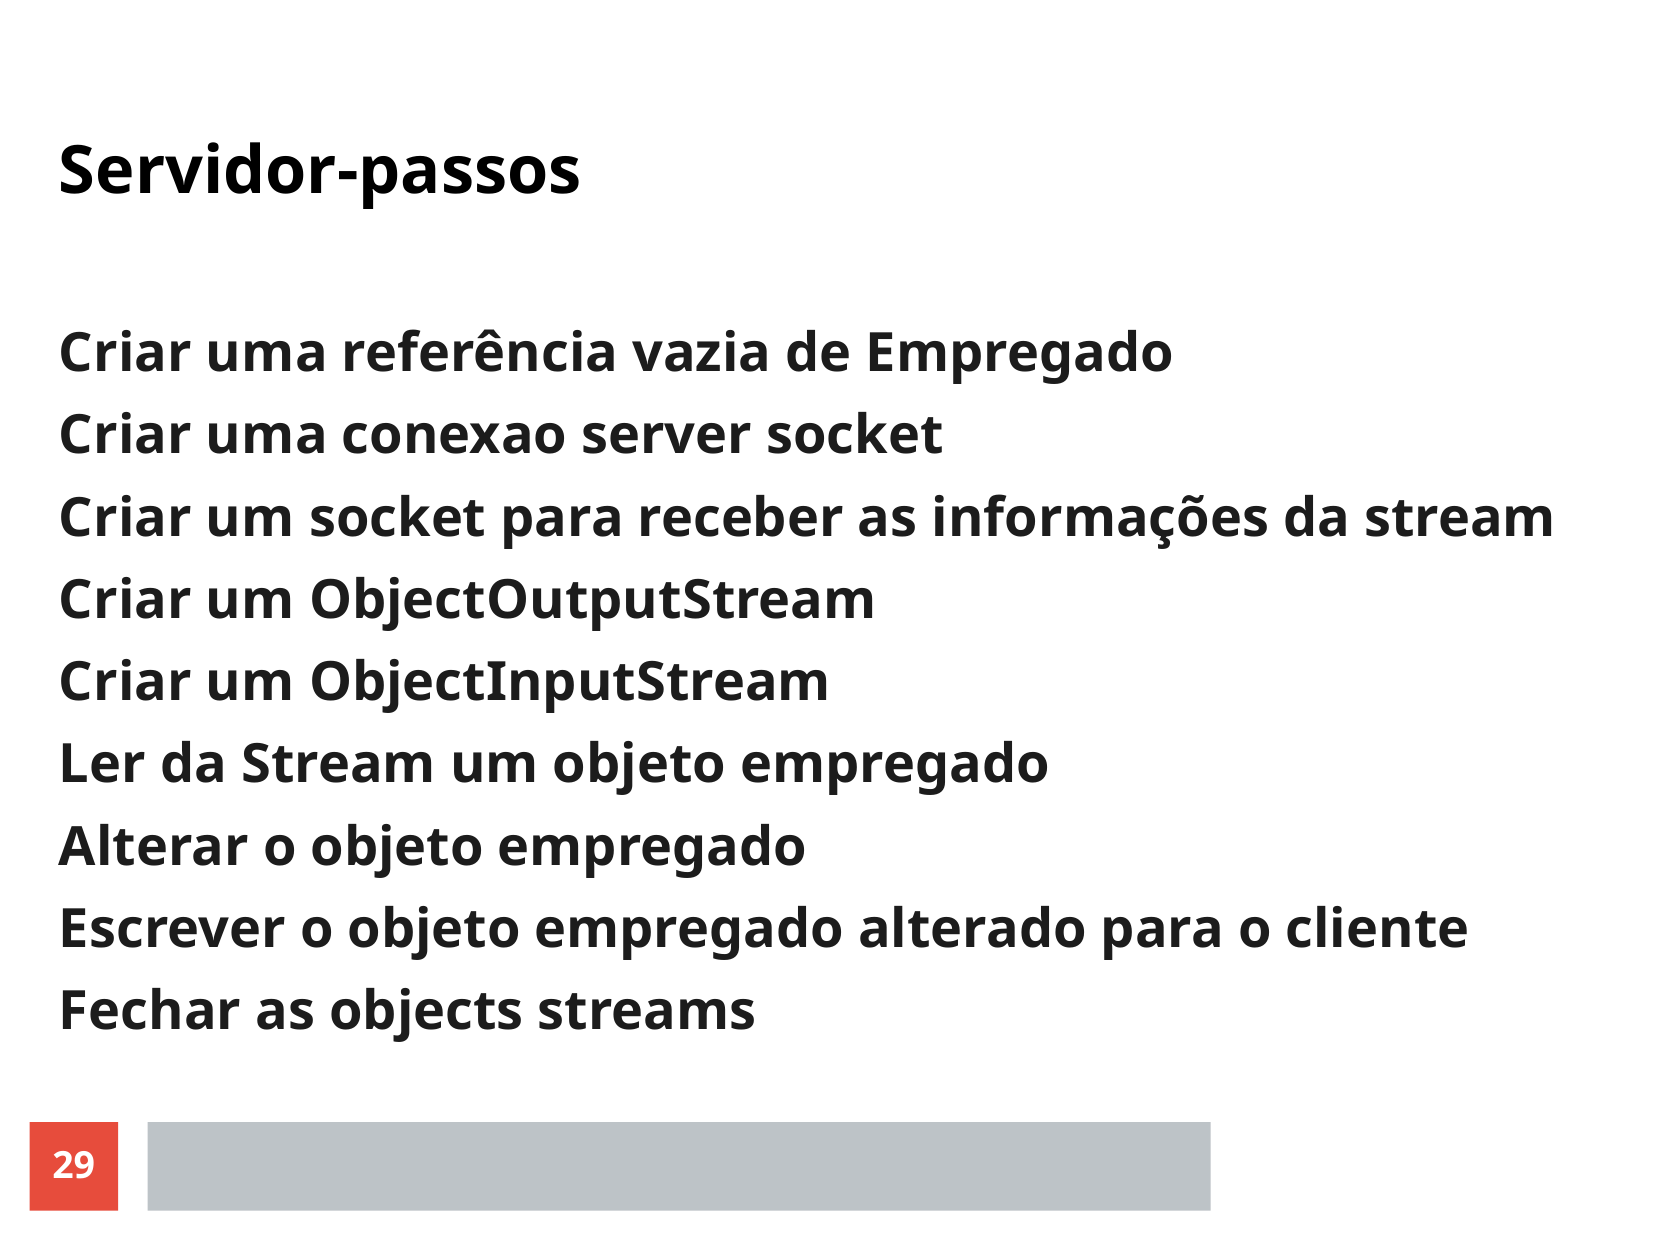

# Servidor-passos
Criar uma referência vazia de Empregado
Criar uma conexao server socket
Criar um socket para receber as informações da stream
Criar um ObjectOutputStream
Criar um ObjectInputStream
Ler da Stream um objeto empregado
Alterar o objeto empregado
Escrever o objeto empregado alterado para o cliente
Fechar as objects streams